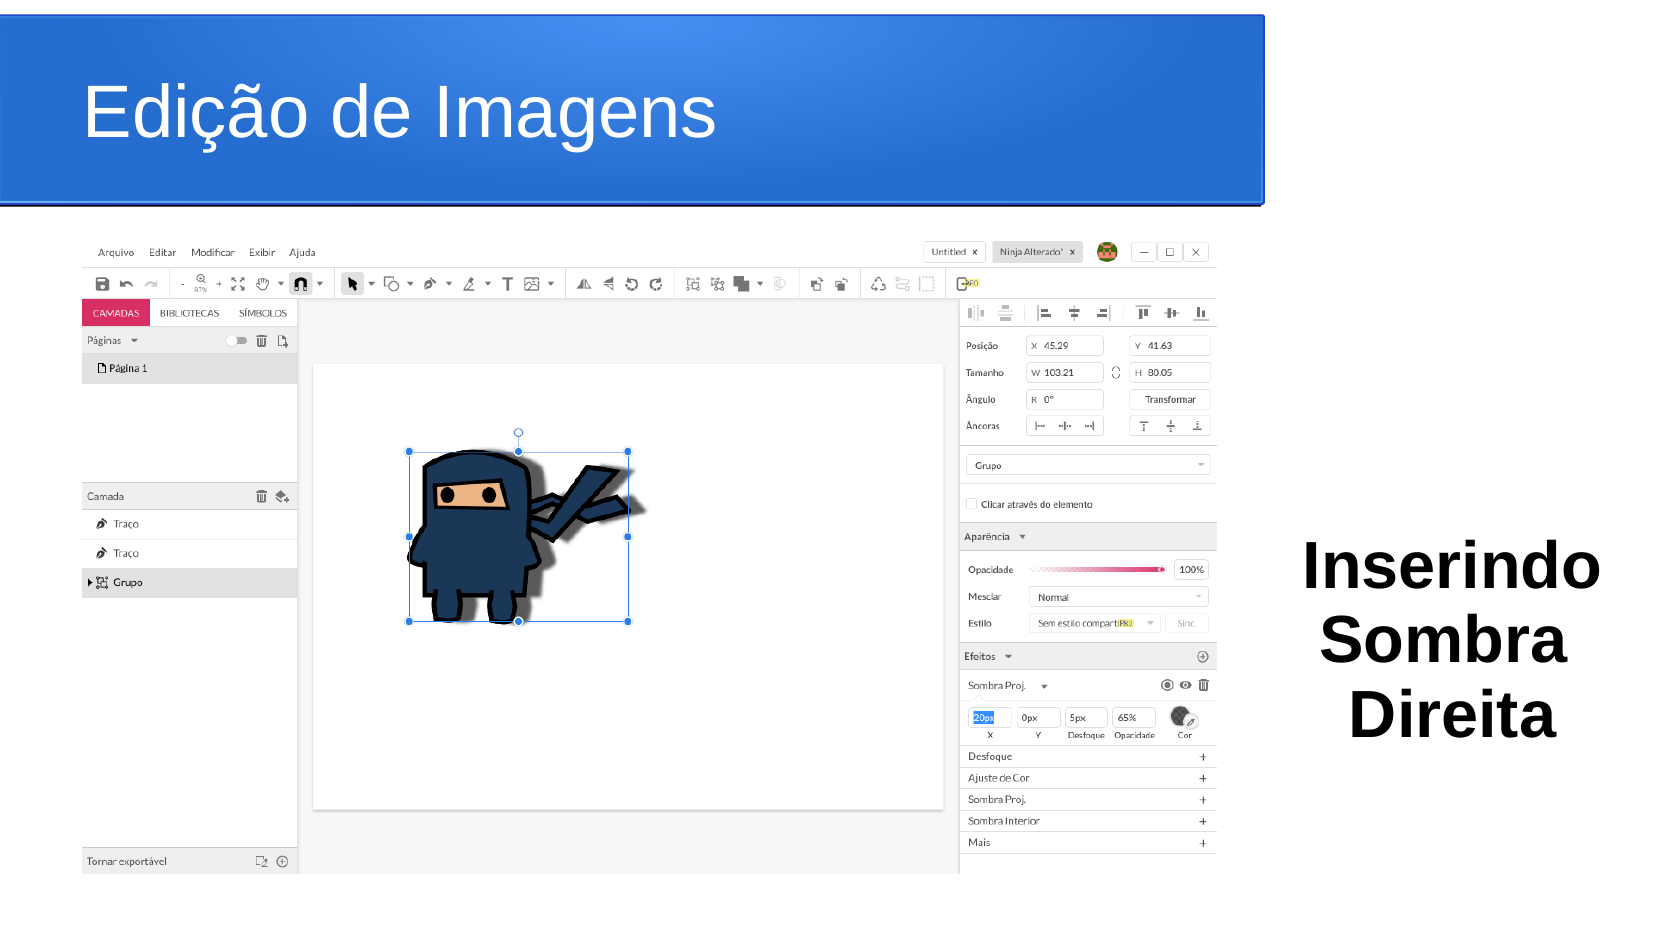

# Edição de Imagens
Inserindo Sombra
Direita